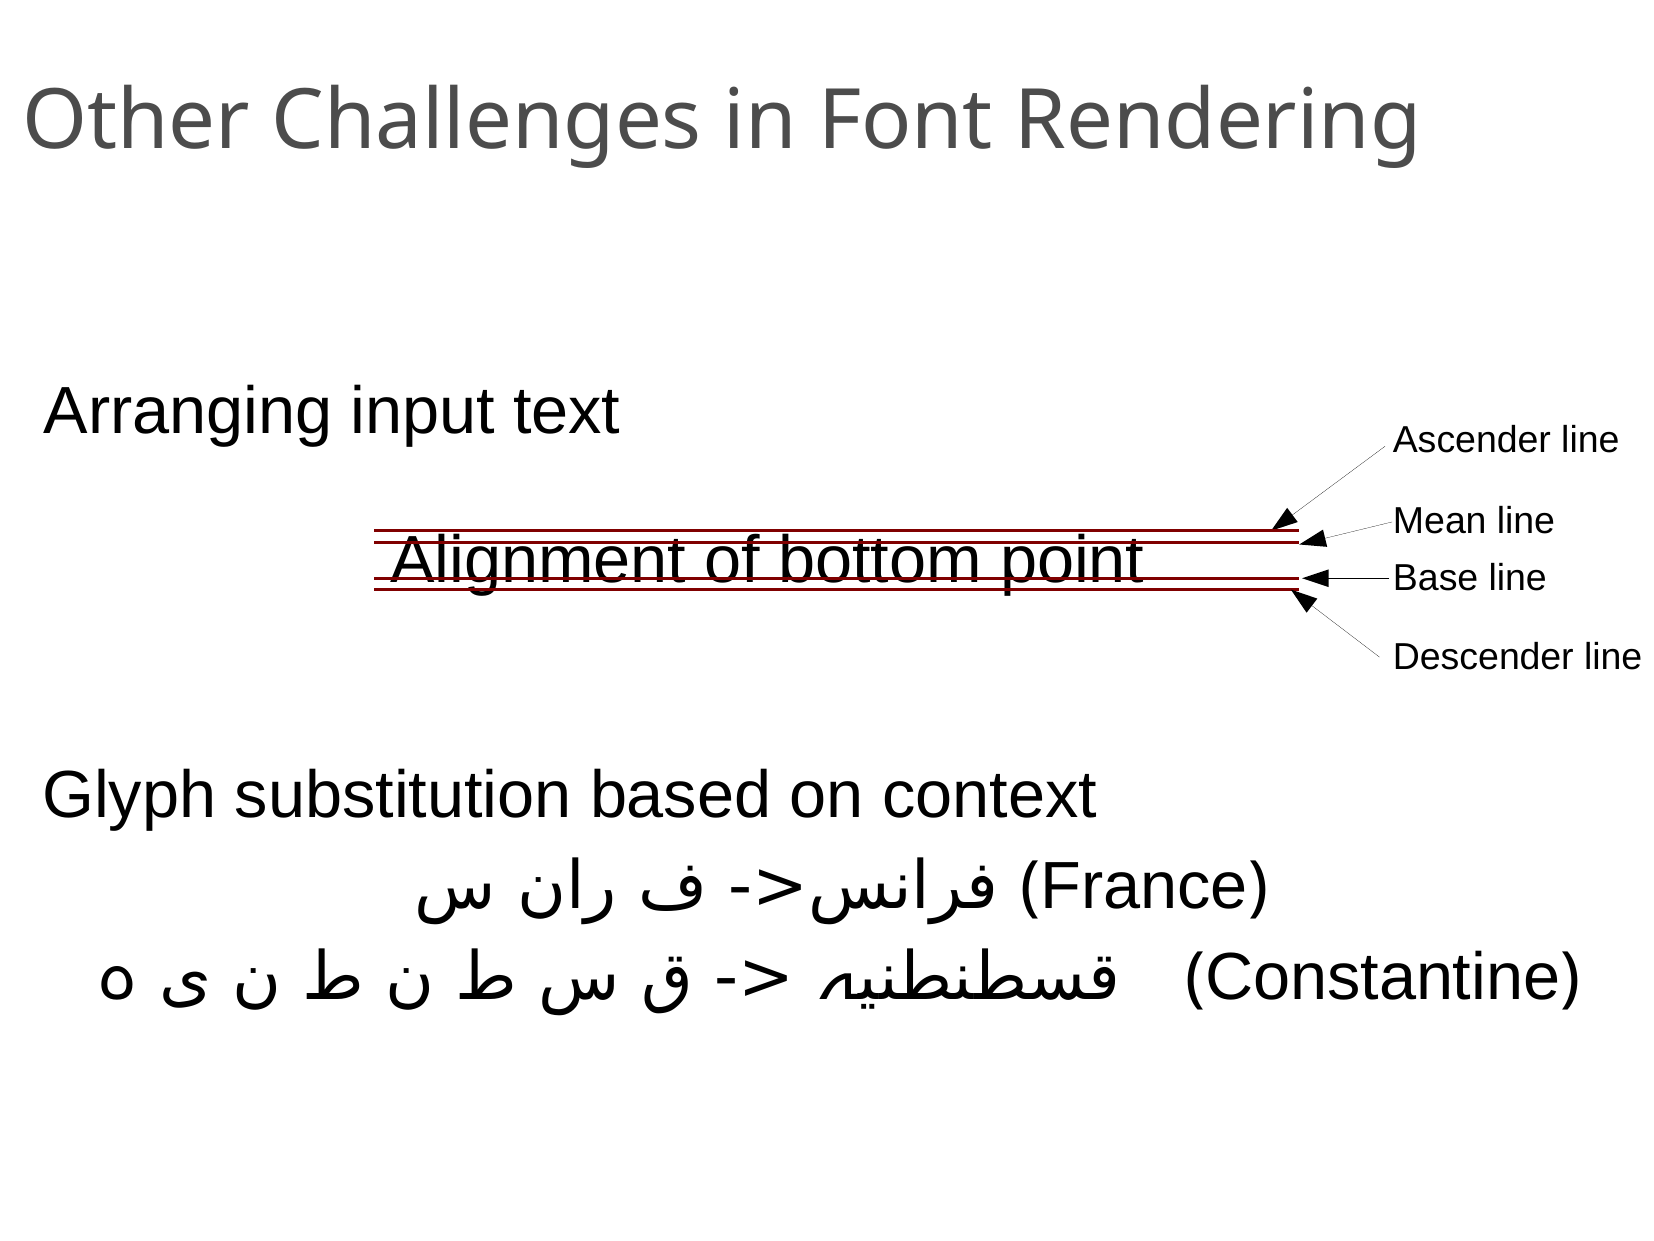

# Other Challenges in Font Rendering
 Arranging input text
 Alignment of bottom point
 Glyph substitution based on context
 فرانس<- ف ران س (France)
قسطنطنیہ <- ق س ط ن ط ن ی ہ (Constantine)
Ascender line
Mean line
Base line
Descender line